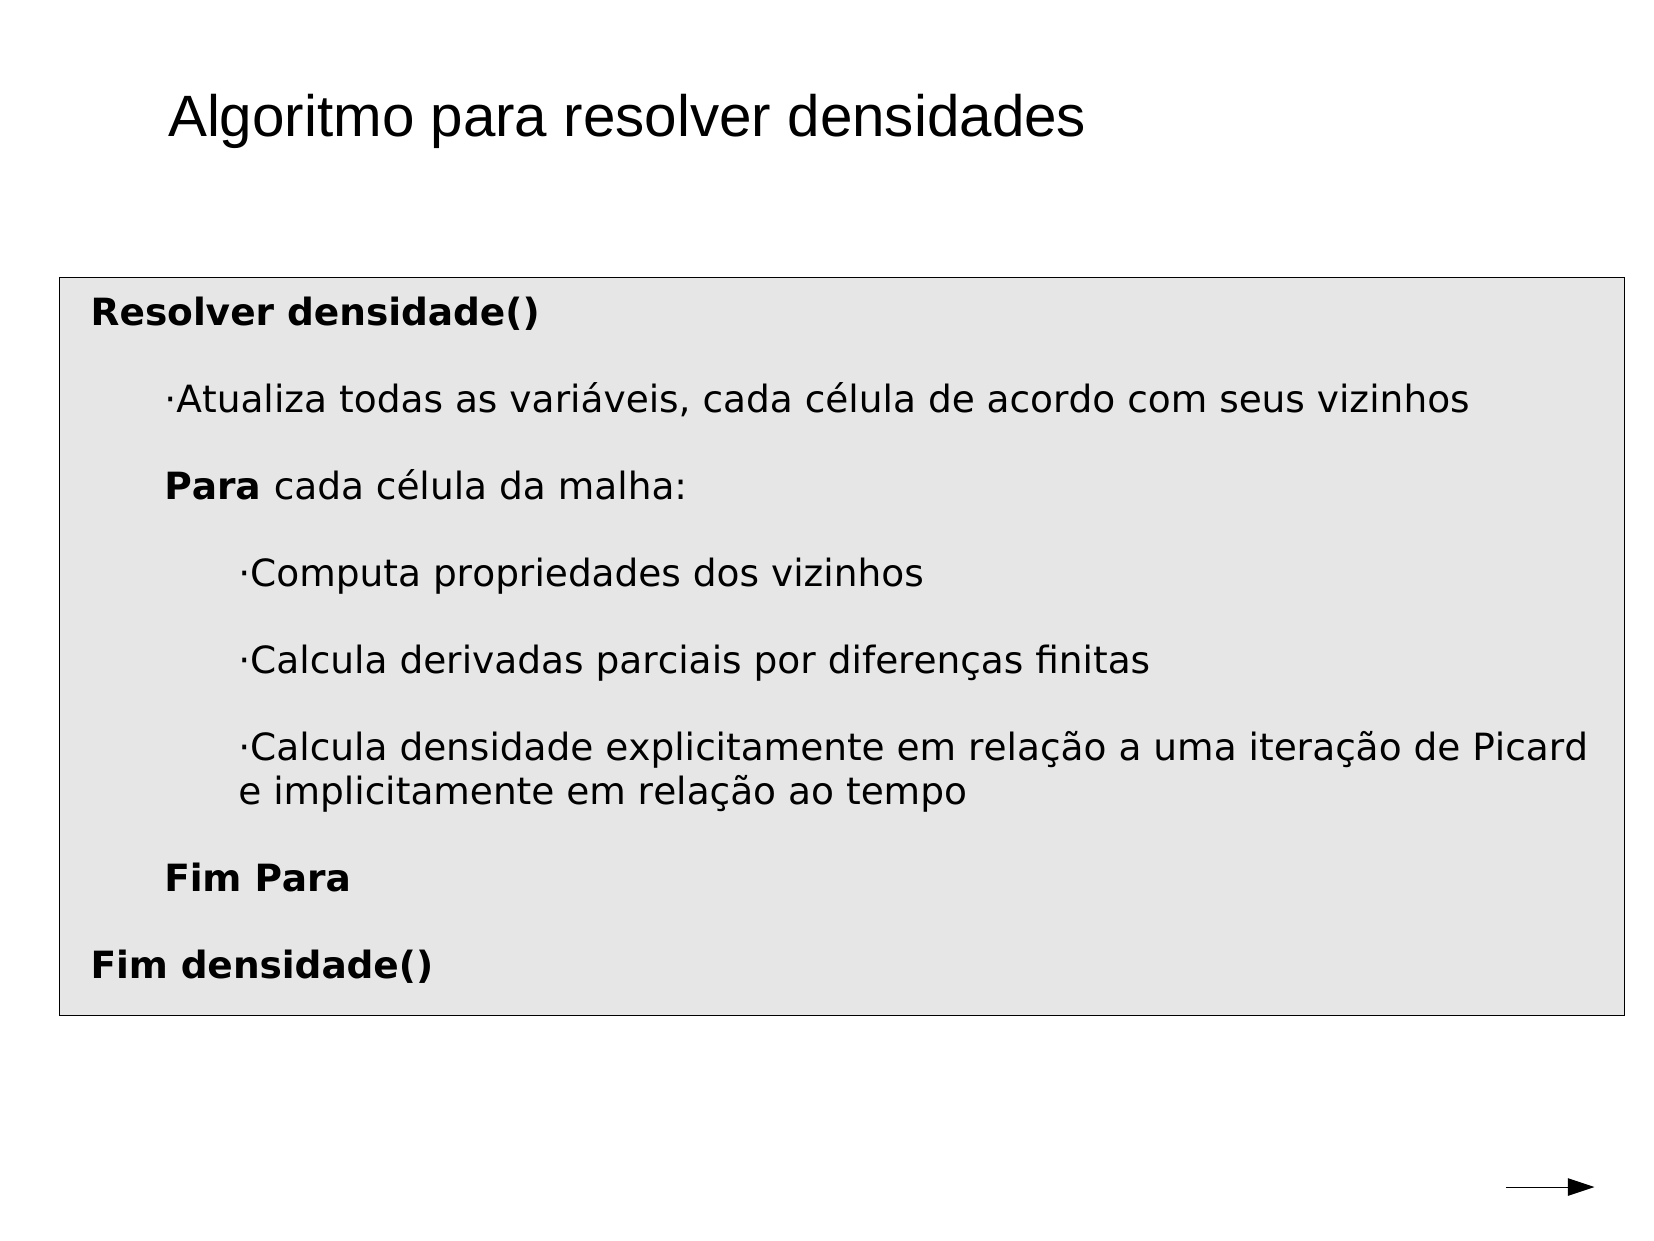

Algoritmo para resolver densidades
Resolver densidade()
	·Atualiza todas as variáveis, cada célula de acordo com seus vizinhos
	Para cada célula da malha:
		·Computa propriedades dos vizinhos
		·Calcula derivadas parciais por diferenças finitas
		·Calcula densidade explicitamente em relação a uma iteração de Picard
		e implicitamente em relação ao tempo
	Fim Para
Fim densidade()